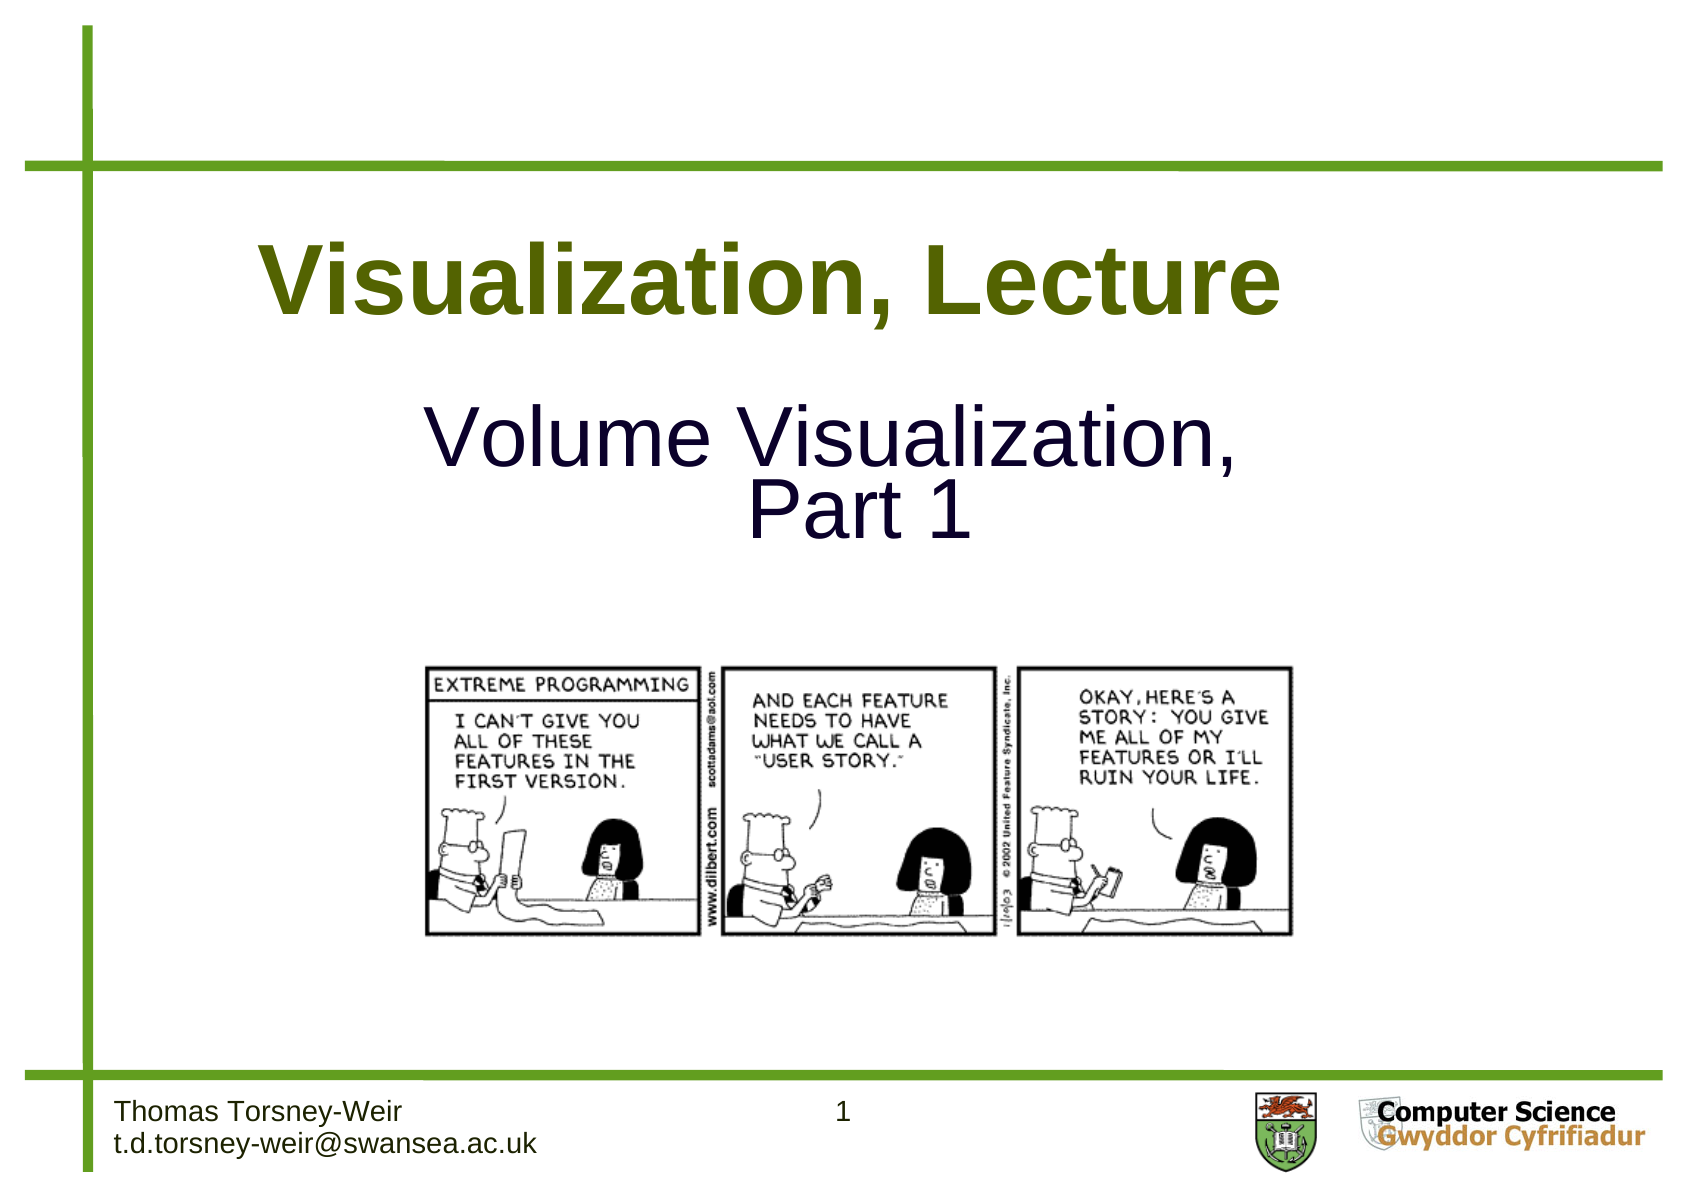

# Visualization, Lecture
Volume Visualization,
Part 1